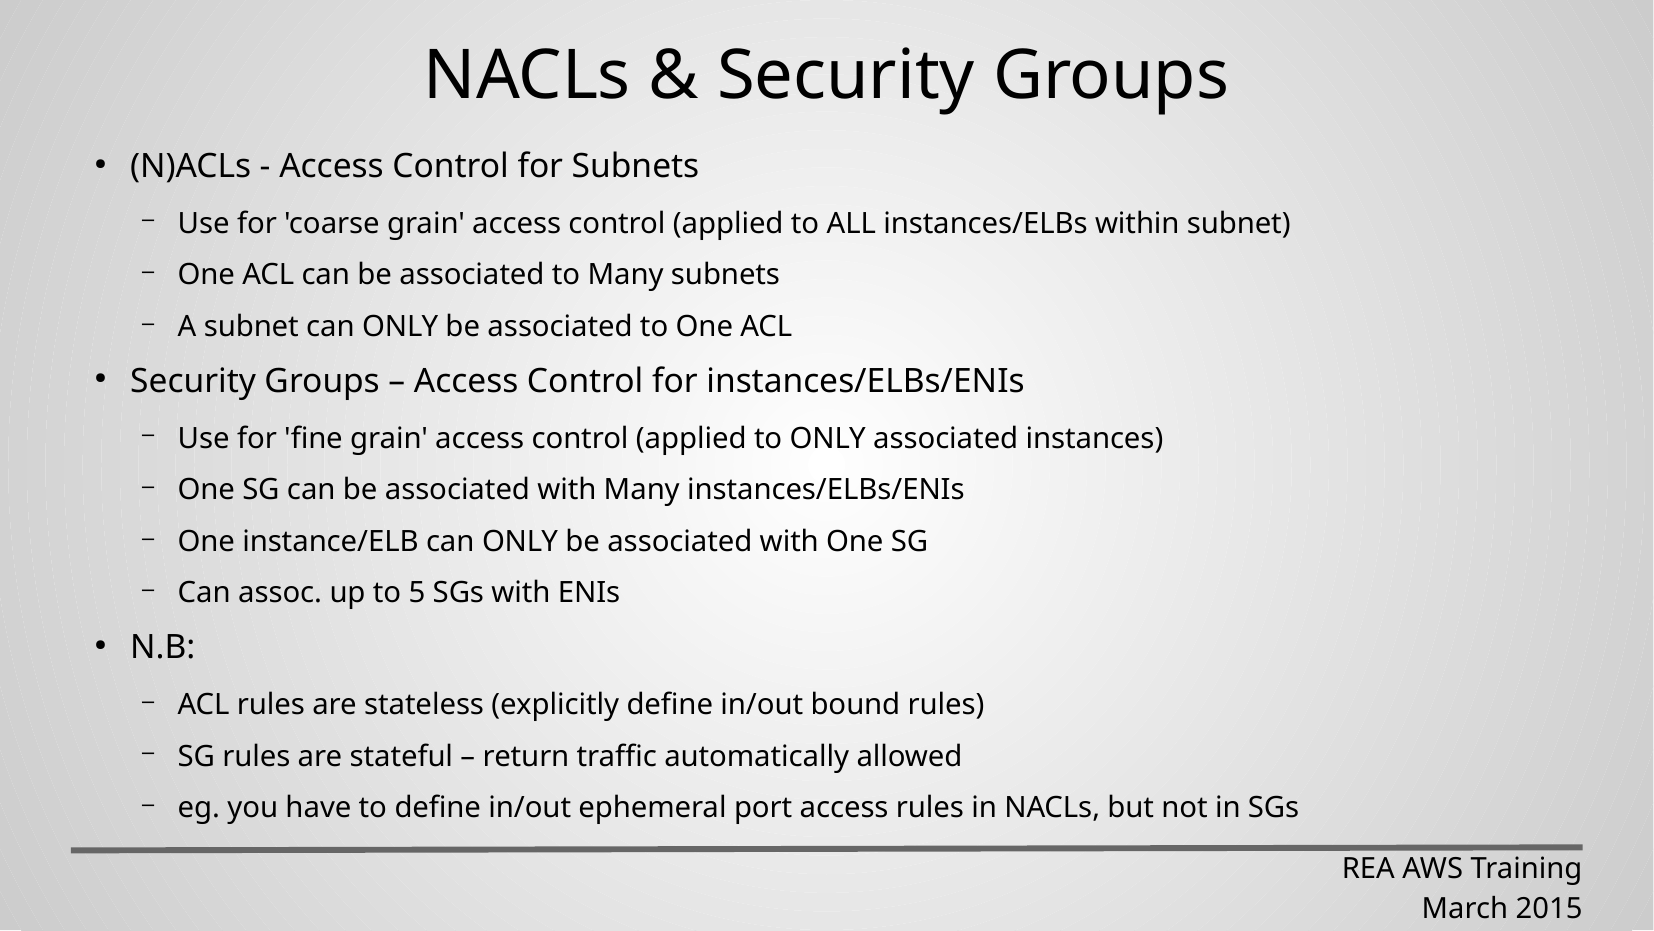

# NACLs & Security Groups
(N)ACLs - Access Control for Subnets
Use for 'coarse grain' access control (applied to ALL instances/ELBs within subnet)
One ACL can be associated to Many subnets
A subnet can ONLY be associated to One ACL
Security Groups – Access Control for instances/ELBs/ENIs
Use for 'fine grain' access control (applied to ONLY associated instances)
One SG can be associated with Many instances/ELBs/ENIs
One instance/ELB can ONLY be associated with One SG
Can assoc. up to 5 SGs with ENIs
N.B:
ACL rules are stateless (explicitly define in/out bound rules)
SG rules are stateful – return traffic automatically allowed
eg. you have to define in/out ephemeral port access rules in NACLs, but not in SGs